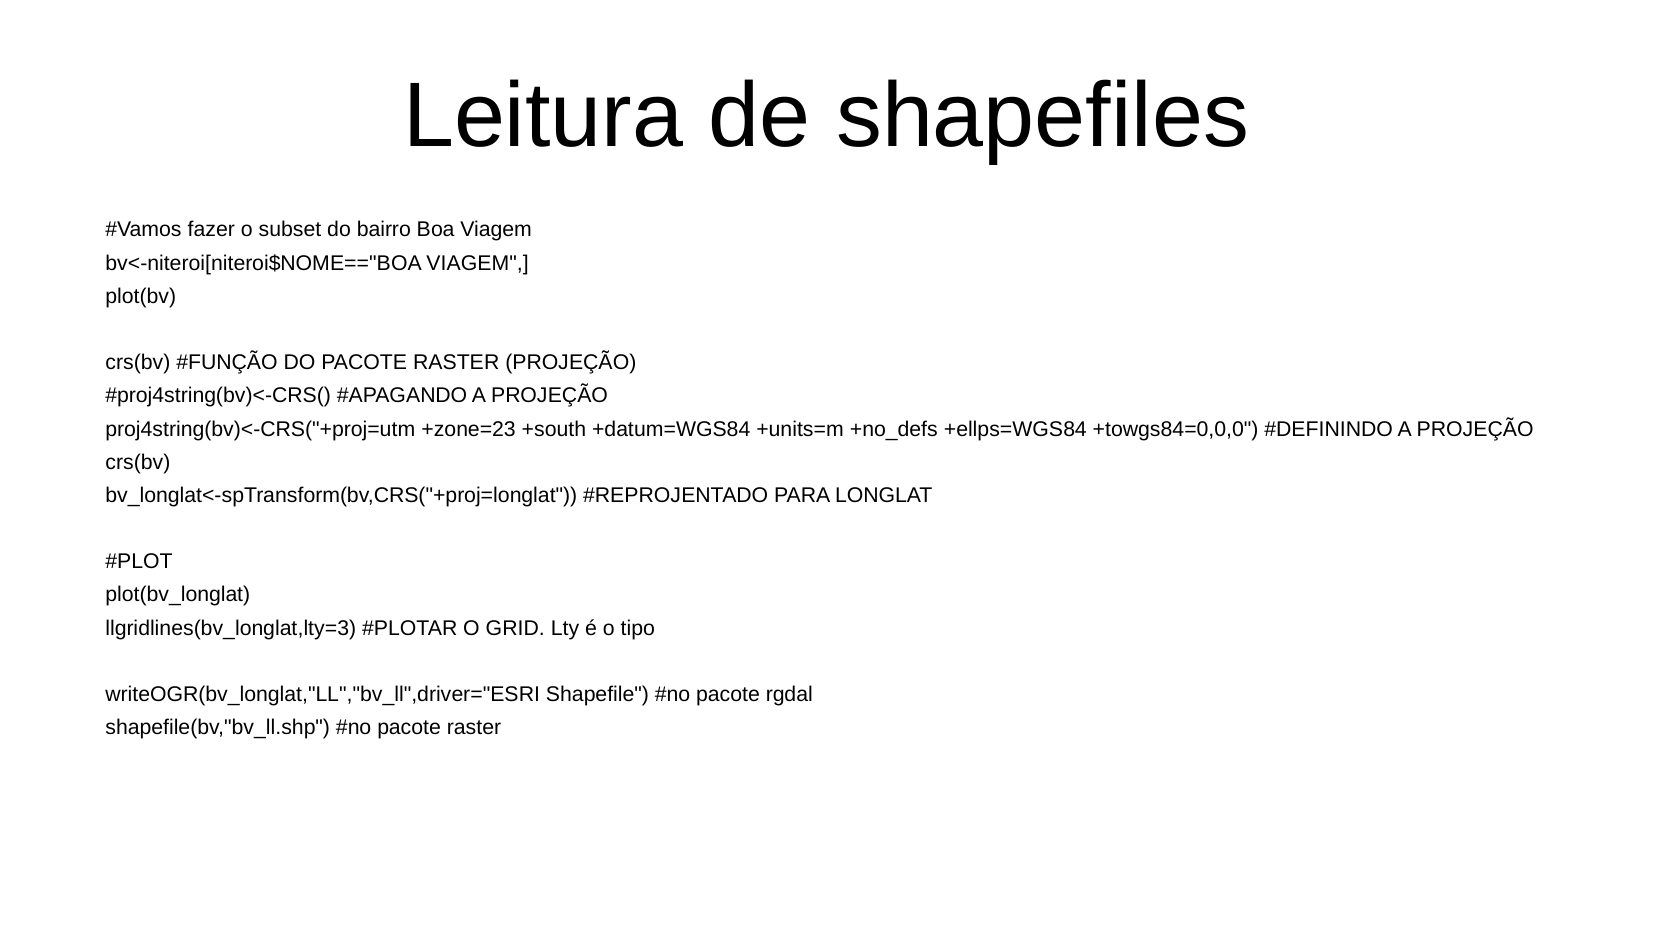

# Leitura de shapefiles
#Vamos fazer o subset do bairro Boa Viagem
bv<-niteroi[niteroi$NOME=="BOA VIAGEM",]
plot(bv)
crs(bv) #FUNÇÃO DO PACOTE RASTER (PROJEÇÃO)
#proj4string(bv)<-CRS() #APAGANDO A PROJEÇÃO
proj4string(bv)<-CRS("+proj=utm +zone=23 +south +datum=WGS84 +units=m +no_defs +ellps=WGS84 +towgs84=0,0,0") #DEFININDO A PROJEÇÃO
crs(bv)
bv_longlat<-spTransform(bv,CRS("+proj=longlat")) #REPROJENTADO PARA LONGLAT
#PLOT
plot(bv_longlat)
llgridlines(bv_longlat,lty=3) #PLOTAR O GRID. Lty é o tipo
writeOGR(bv_longlat,"LL","bv_ll",driver="ESRI Shapefile") #no pacote rgdal
shapefile(bv,"bv_ll.shp") #no pacote raster